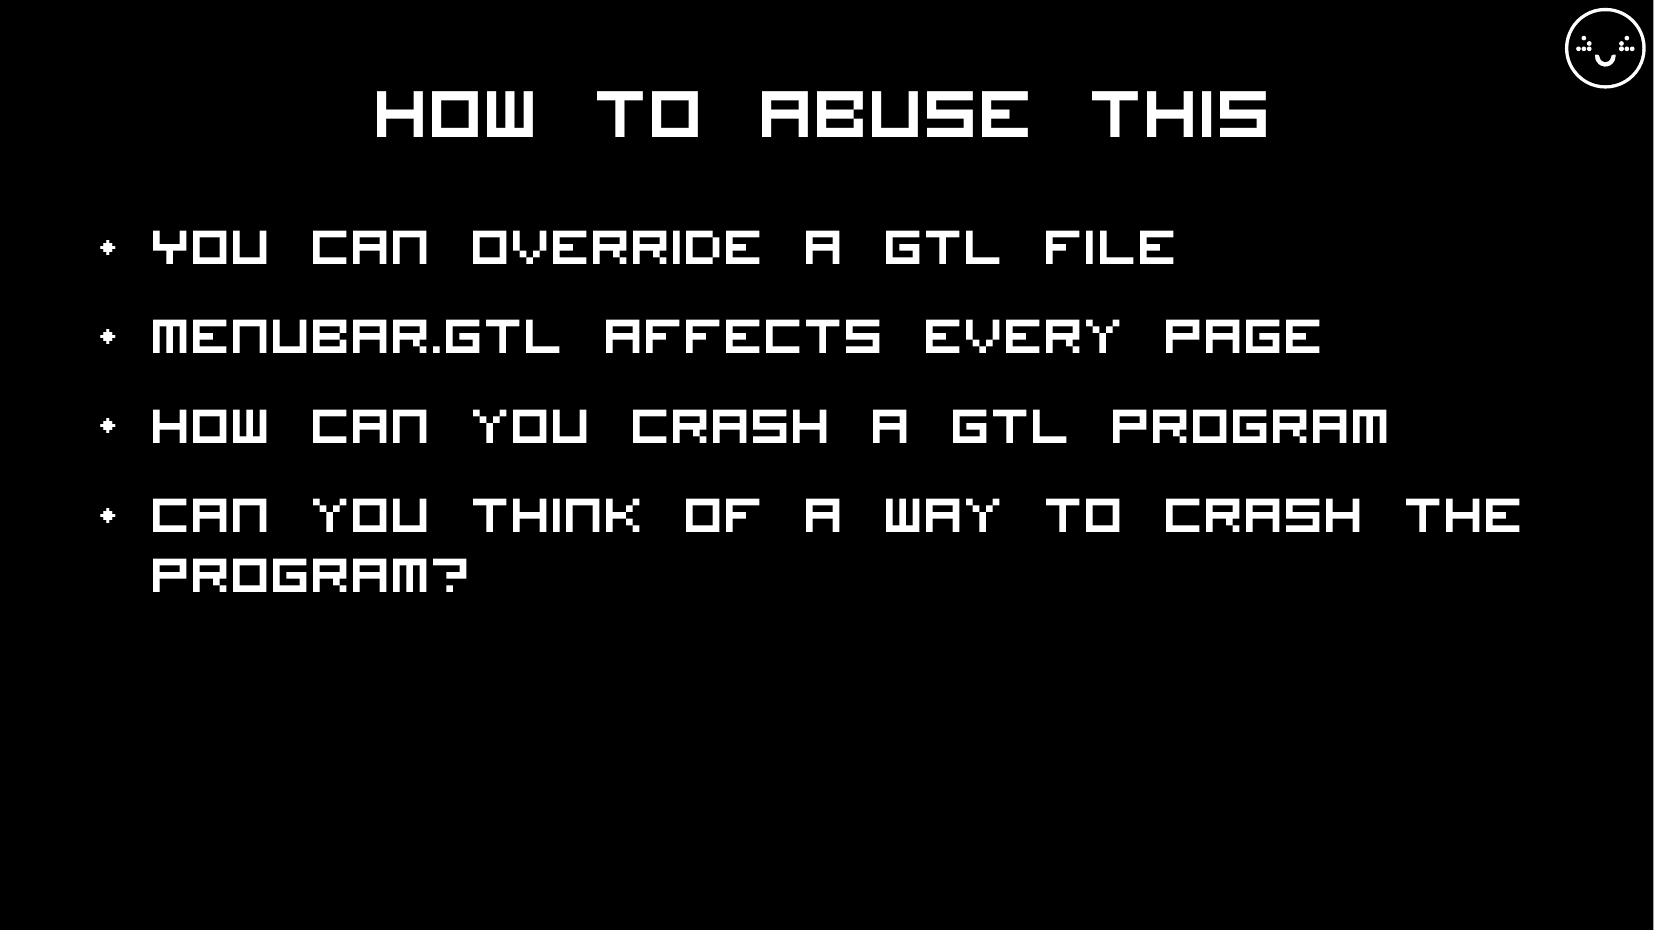

# How to abuse this
You can override a GTL file
menubar.gtl affects every page
How can you crash a gtl program
Can you think of a way to crash the program?